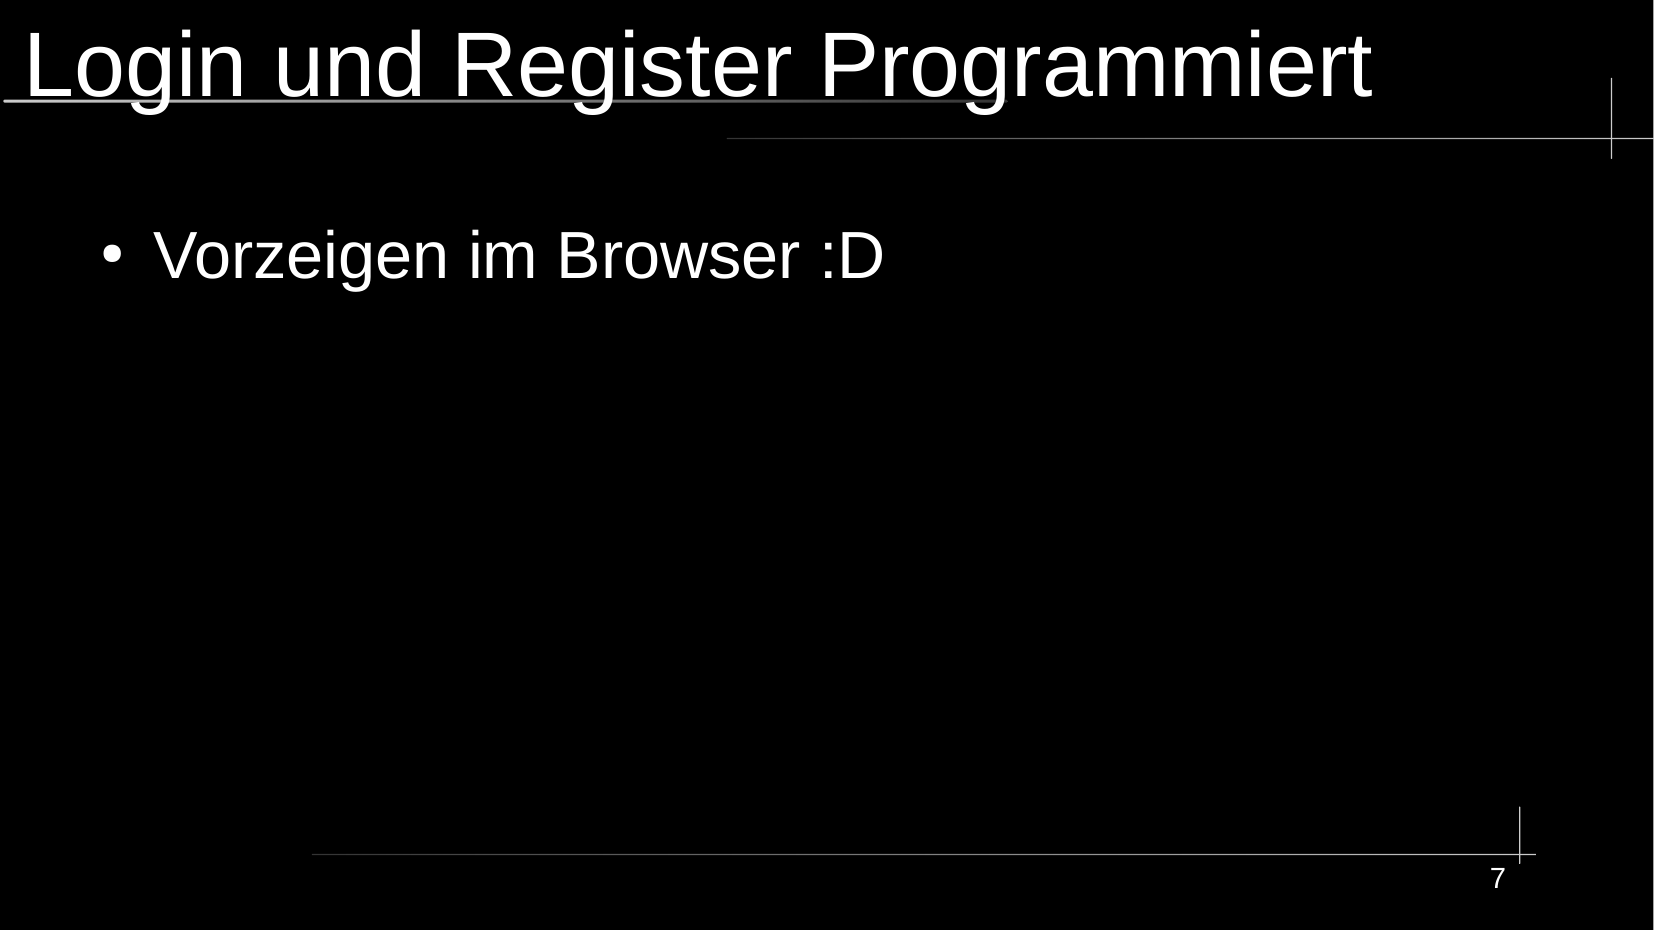

# Login und Register Programmiert
Vorzeigen im Browser :D
7